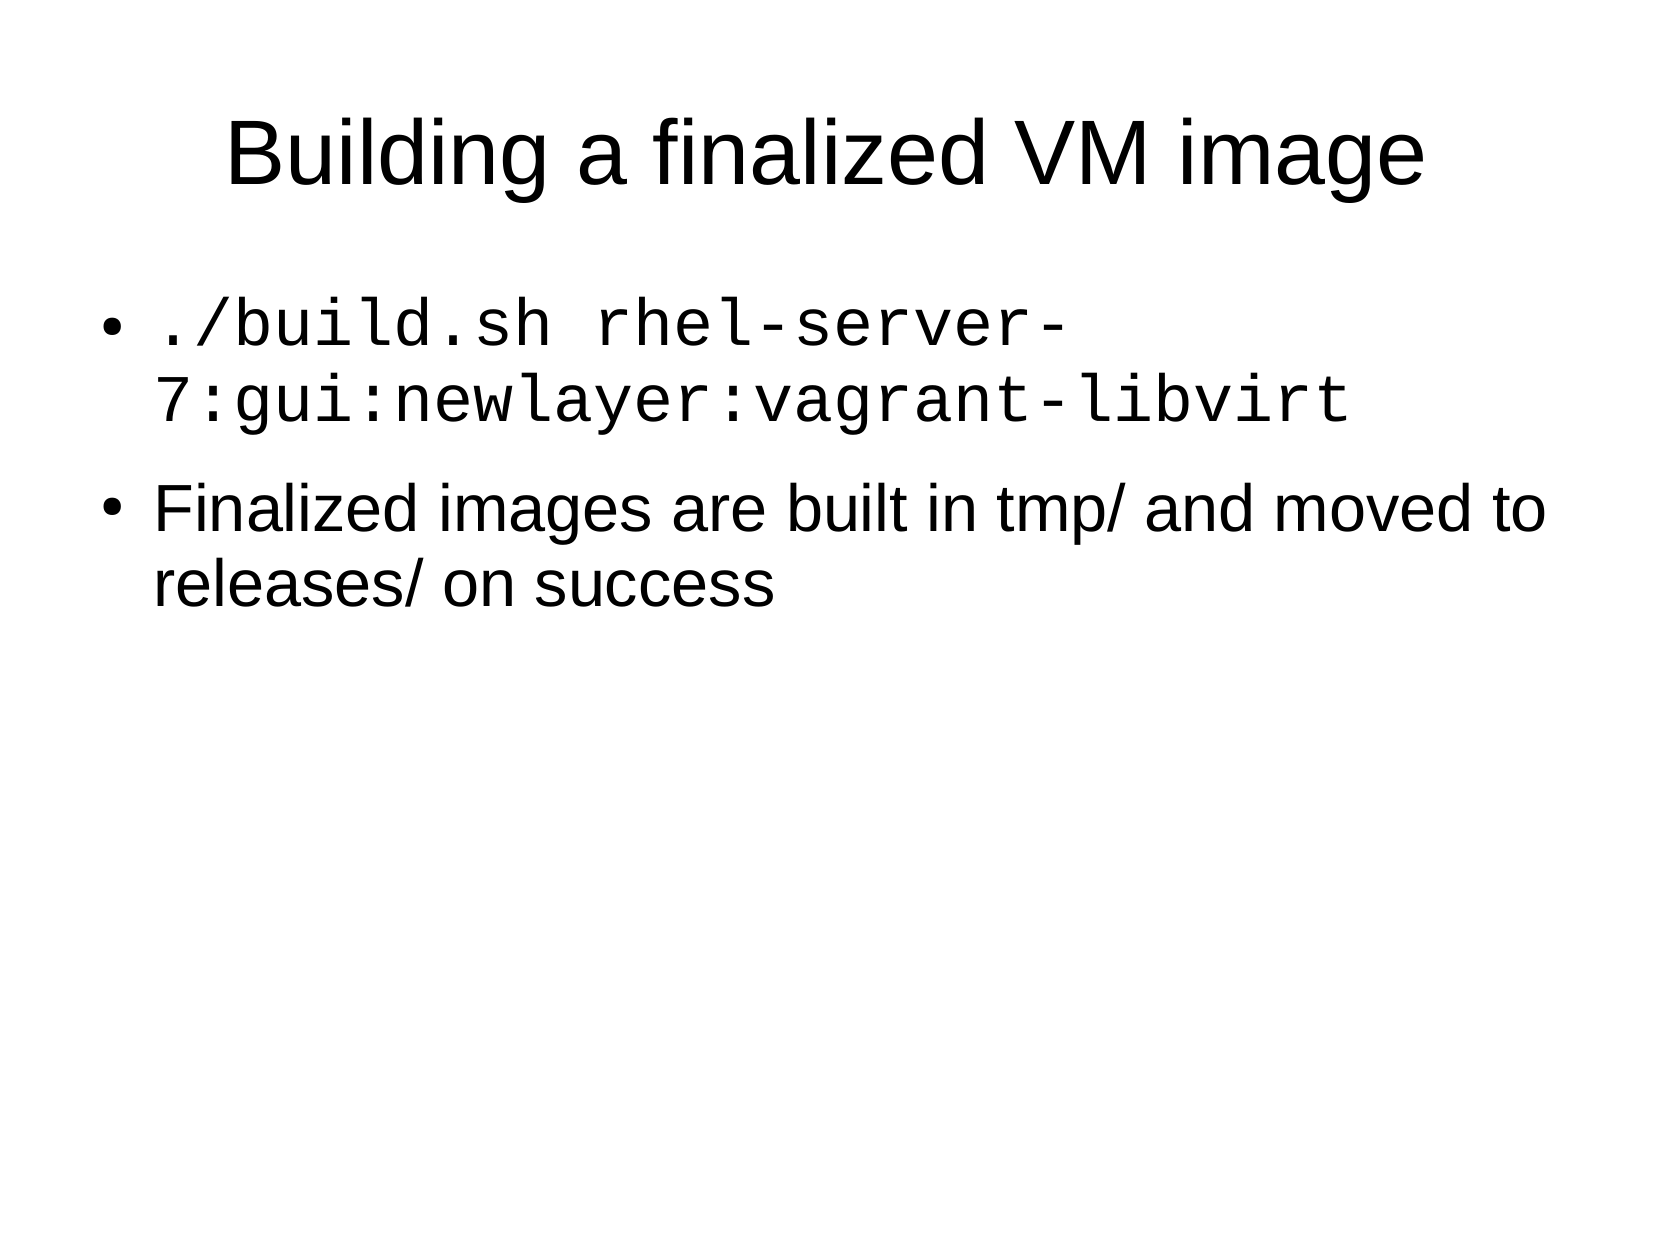

# Building a finalized VM image
./build.sh rhel-server-7:gui:newlayer:vagrant-libvirt
Finalized images are built in tmp/ and moved to releases/ on success